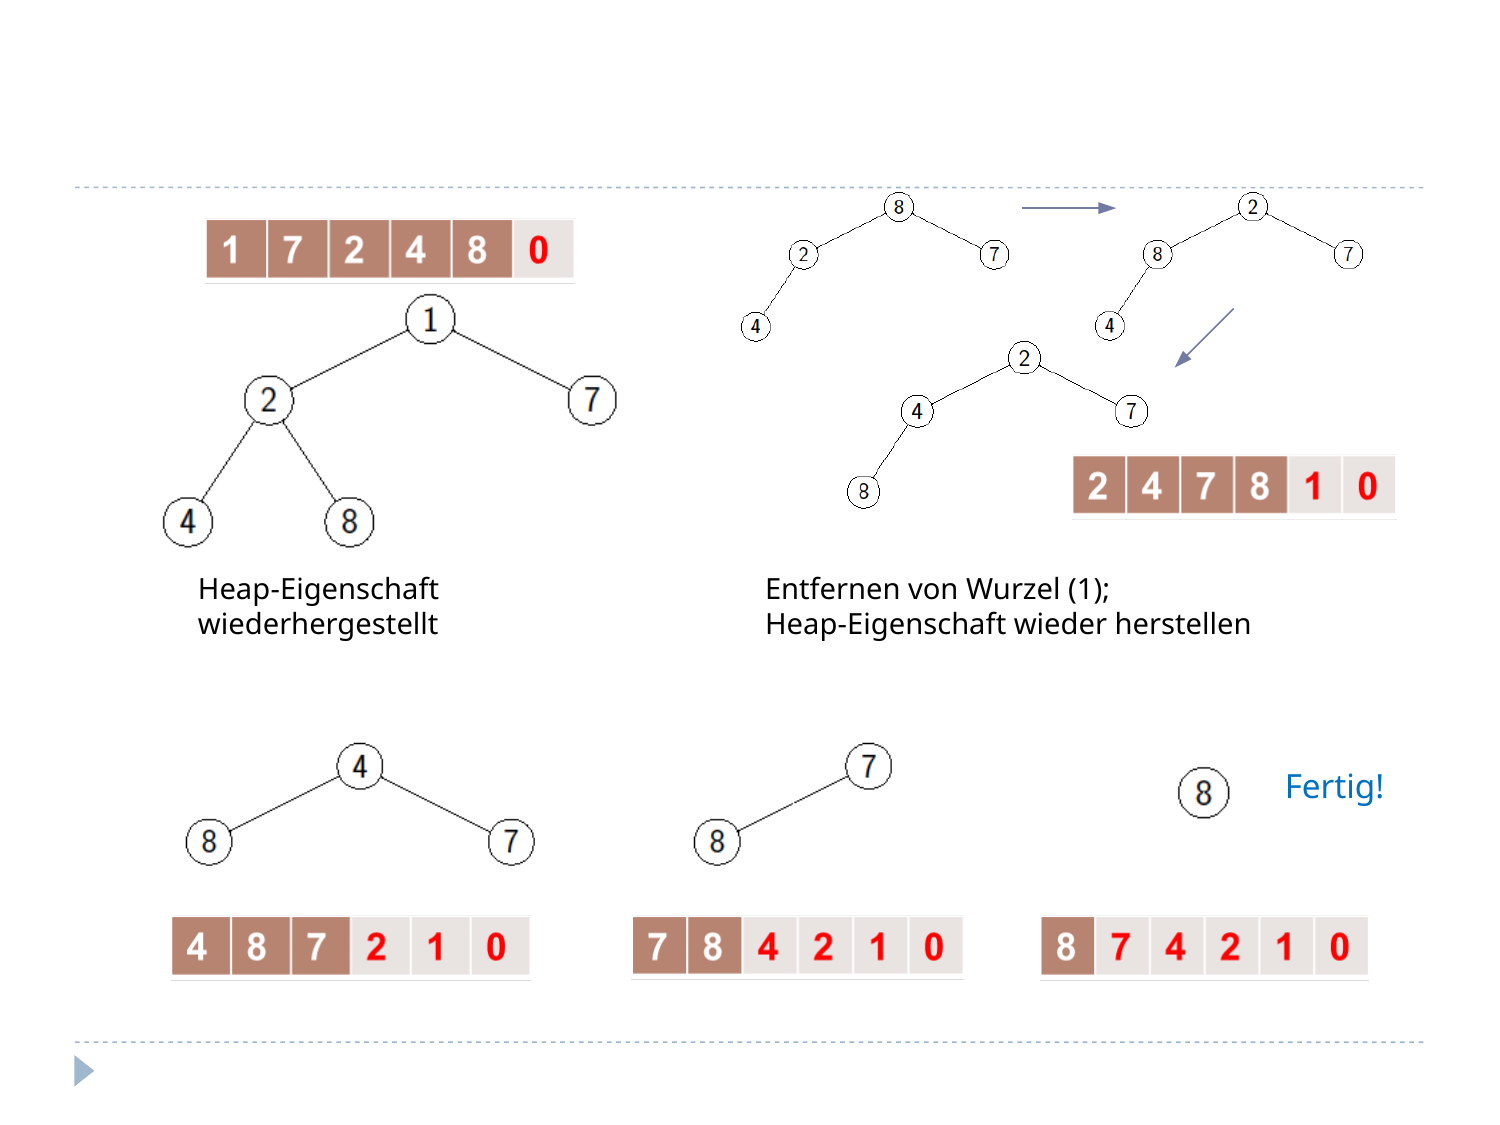

Heap-Eigenschaft wiederhergestellt
Entfernen von Wurzel (1);
Heap-Eigenschaft wieder herstellen
Fertig!